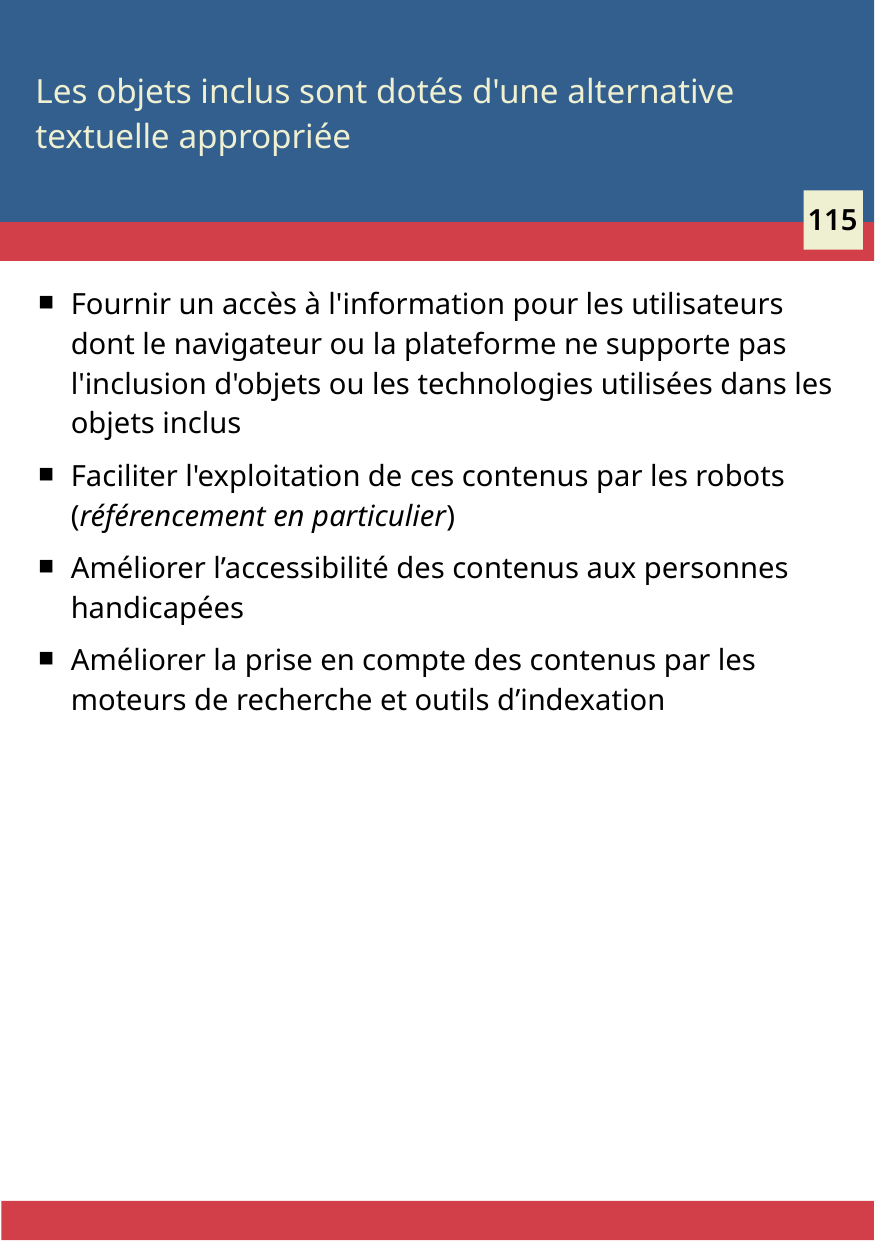

# Les objets inclus sont dotés d'une alternative textuelle appropriée
115
Fournir un accès à l'information pour les utilisateurs dont le navigateur ou la plateforme ne supporte pas l'inclusion d'objets ou les technologies utilisées dans les objets inclus
Faciliter l'exploitation de ces contenus par les robots (référencement en particulier)
Améliorer l’accessibilité des contenus aux personnes handicapées
Améliorer la prise en compte des contenus par les moteurs de recherche et outils d’indexation